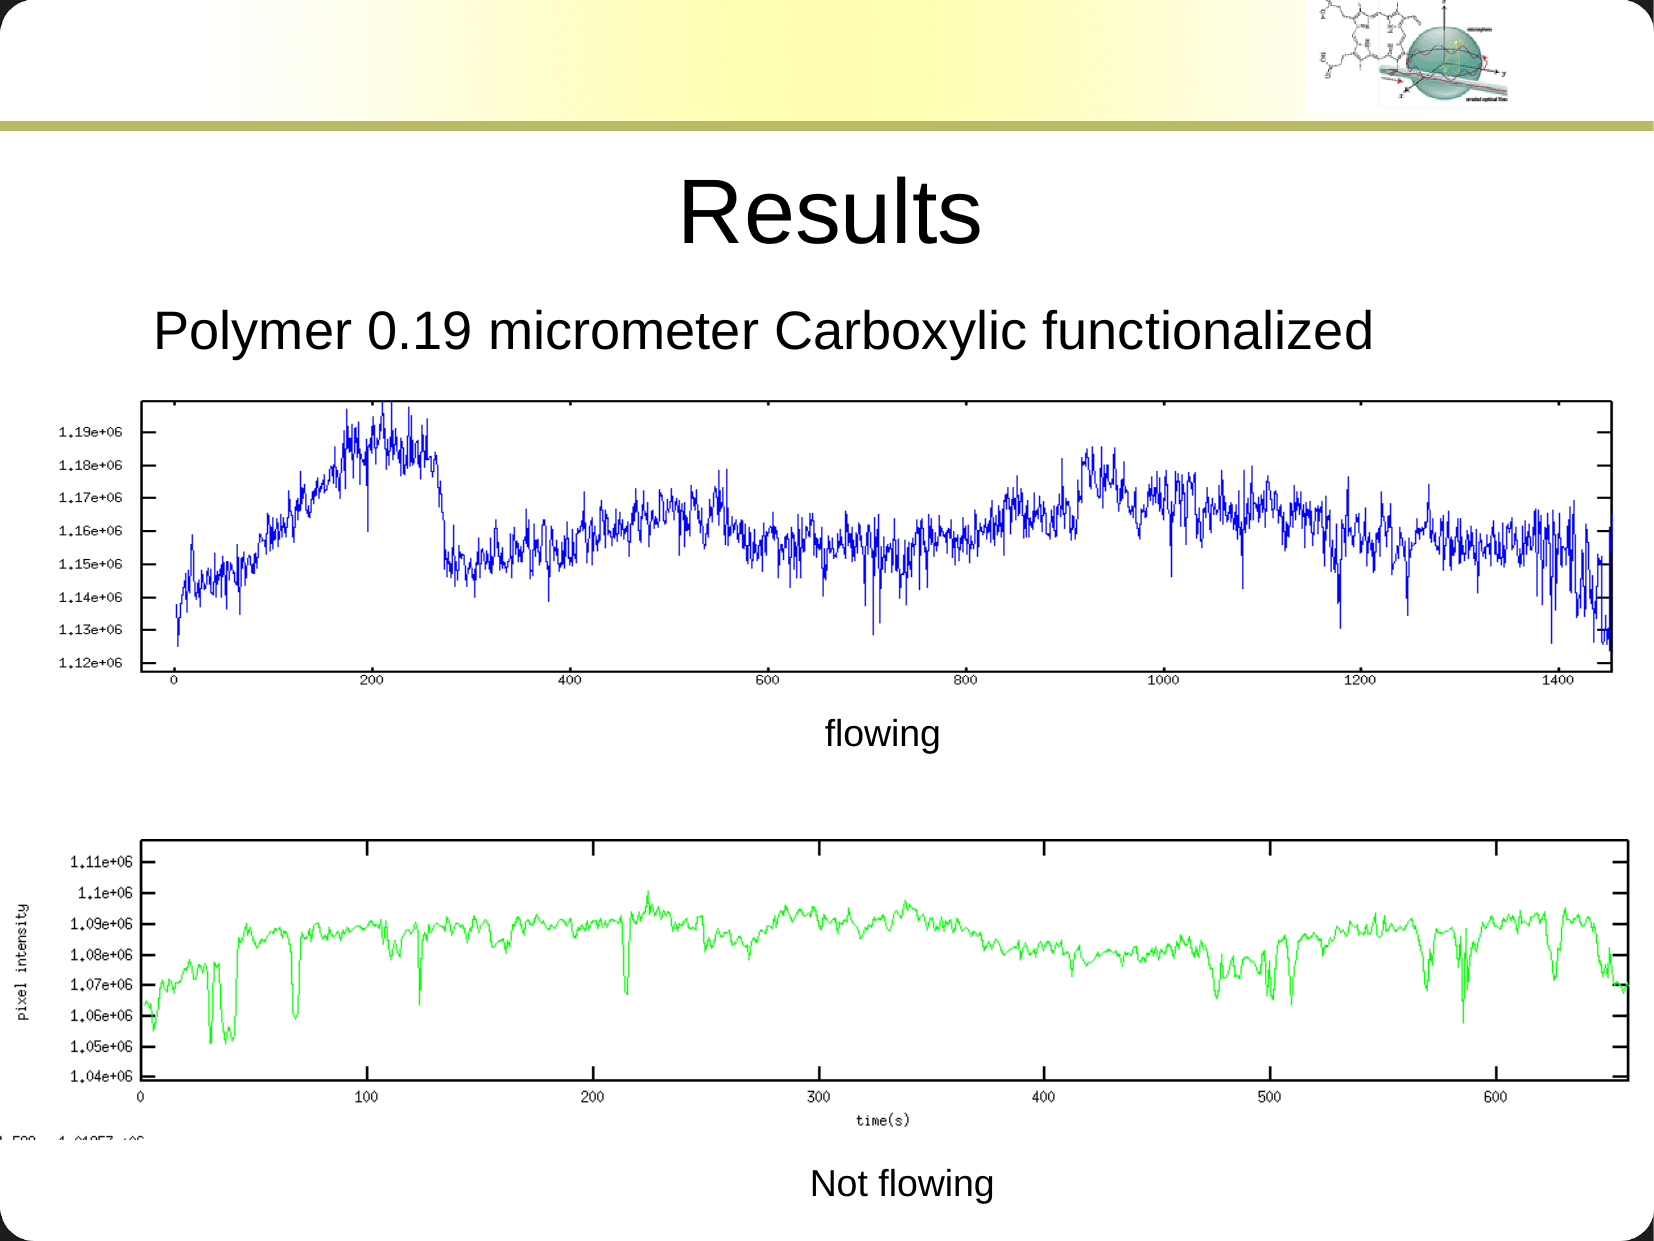

# Results
Polymer 0.19 micrometer Carboxylic functionalized
flowing
Not flowing